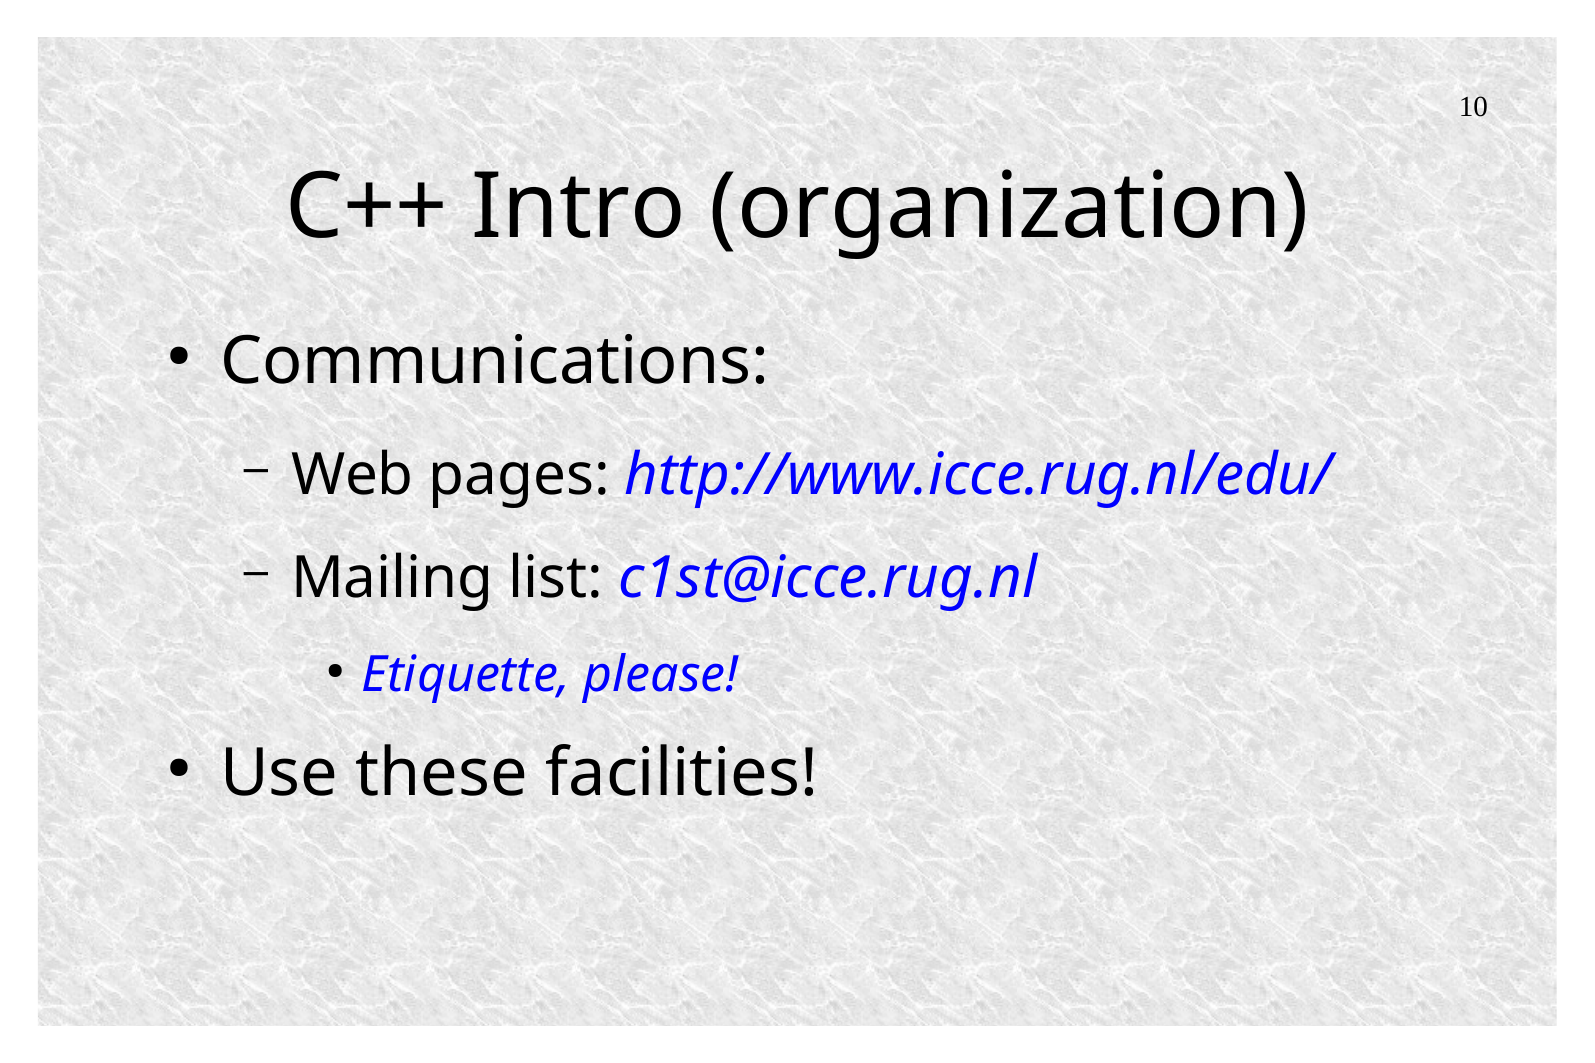

10
# C++ Intro (organization)
Communications:
Web pages: http://www.icce.rug.nl/edu/
Mailing list: c1st@icce.rug.nl
Etiquette, please!
Use these facilities!